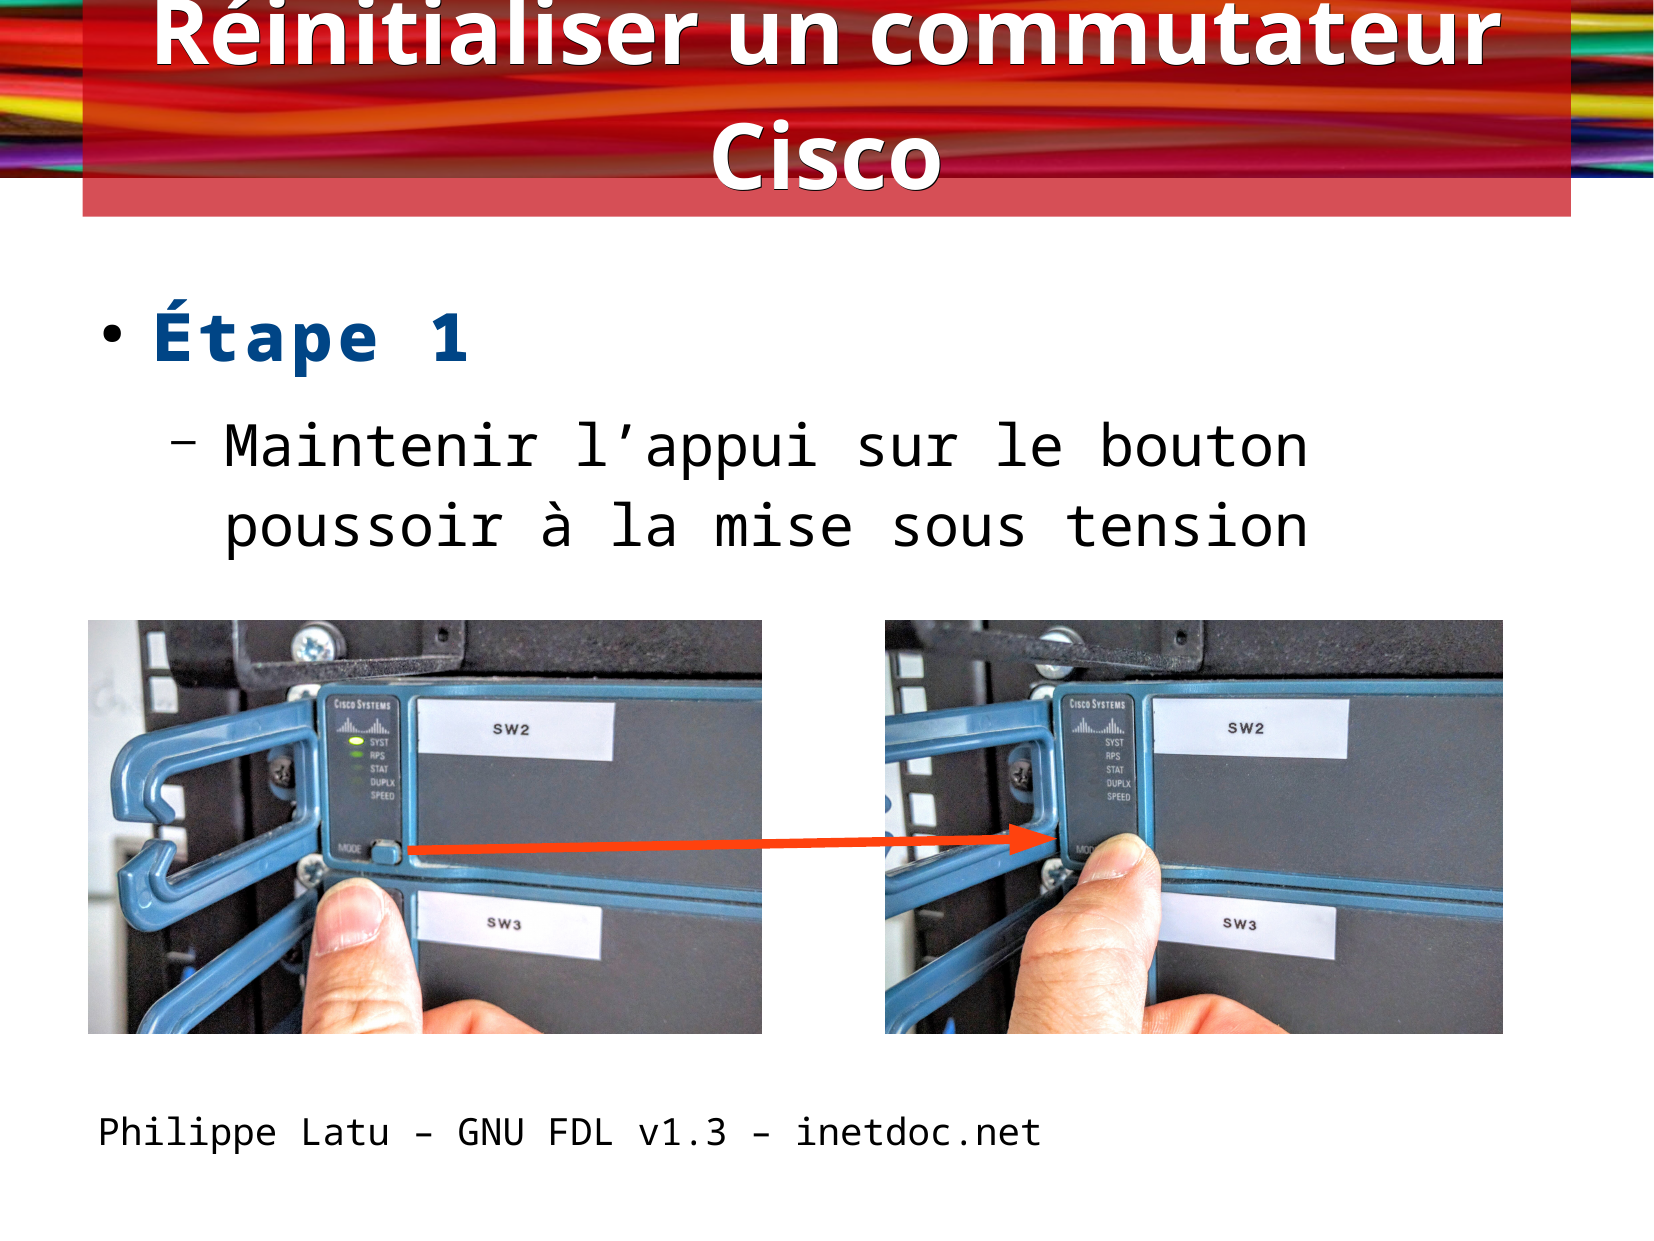

# Réinitialiser un commutateur Cisco
Étape 1
Maintenir l’appui sur le bouton poussoir à la mise sous tension
Philippe Latu – GNU FDL v1.3 – inetdoc.net